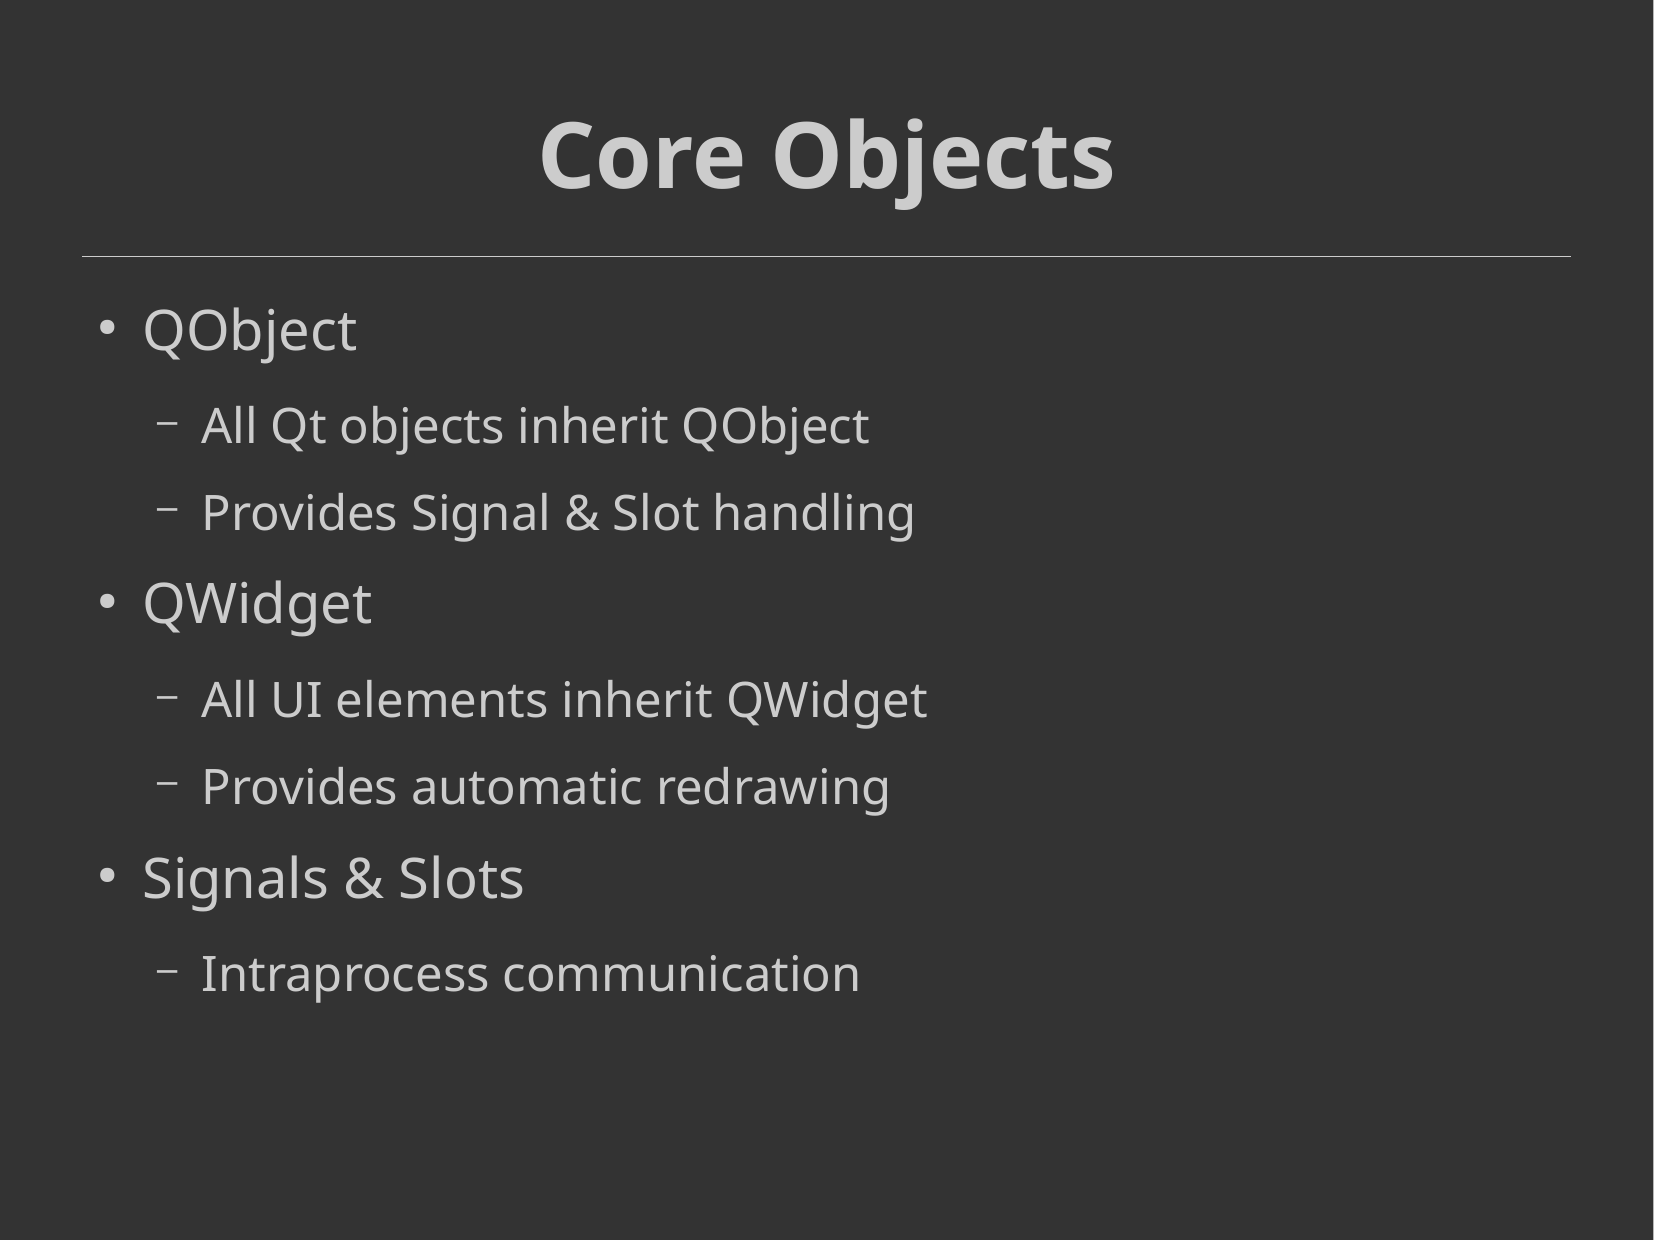

# Core Objects
QObject
All Qt objects inherit QObject
Provides Signal & Slot handling
QWidget
All UI elements inherit QWidget
Provides automatic redrawing
Signals & Slots
Intraprocess communication